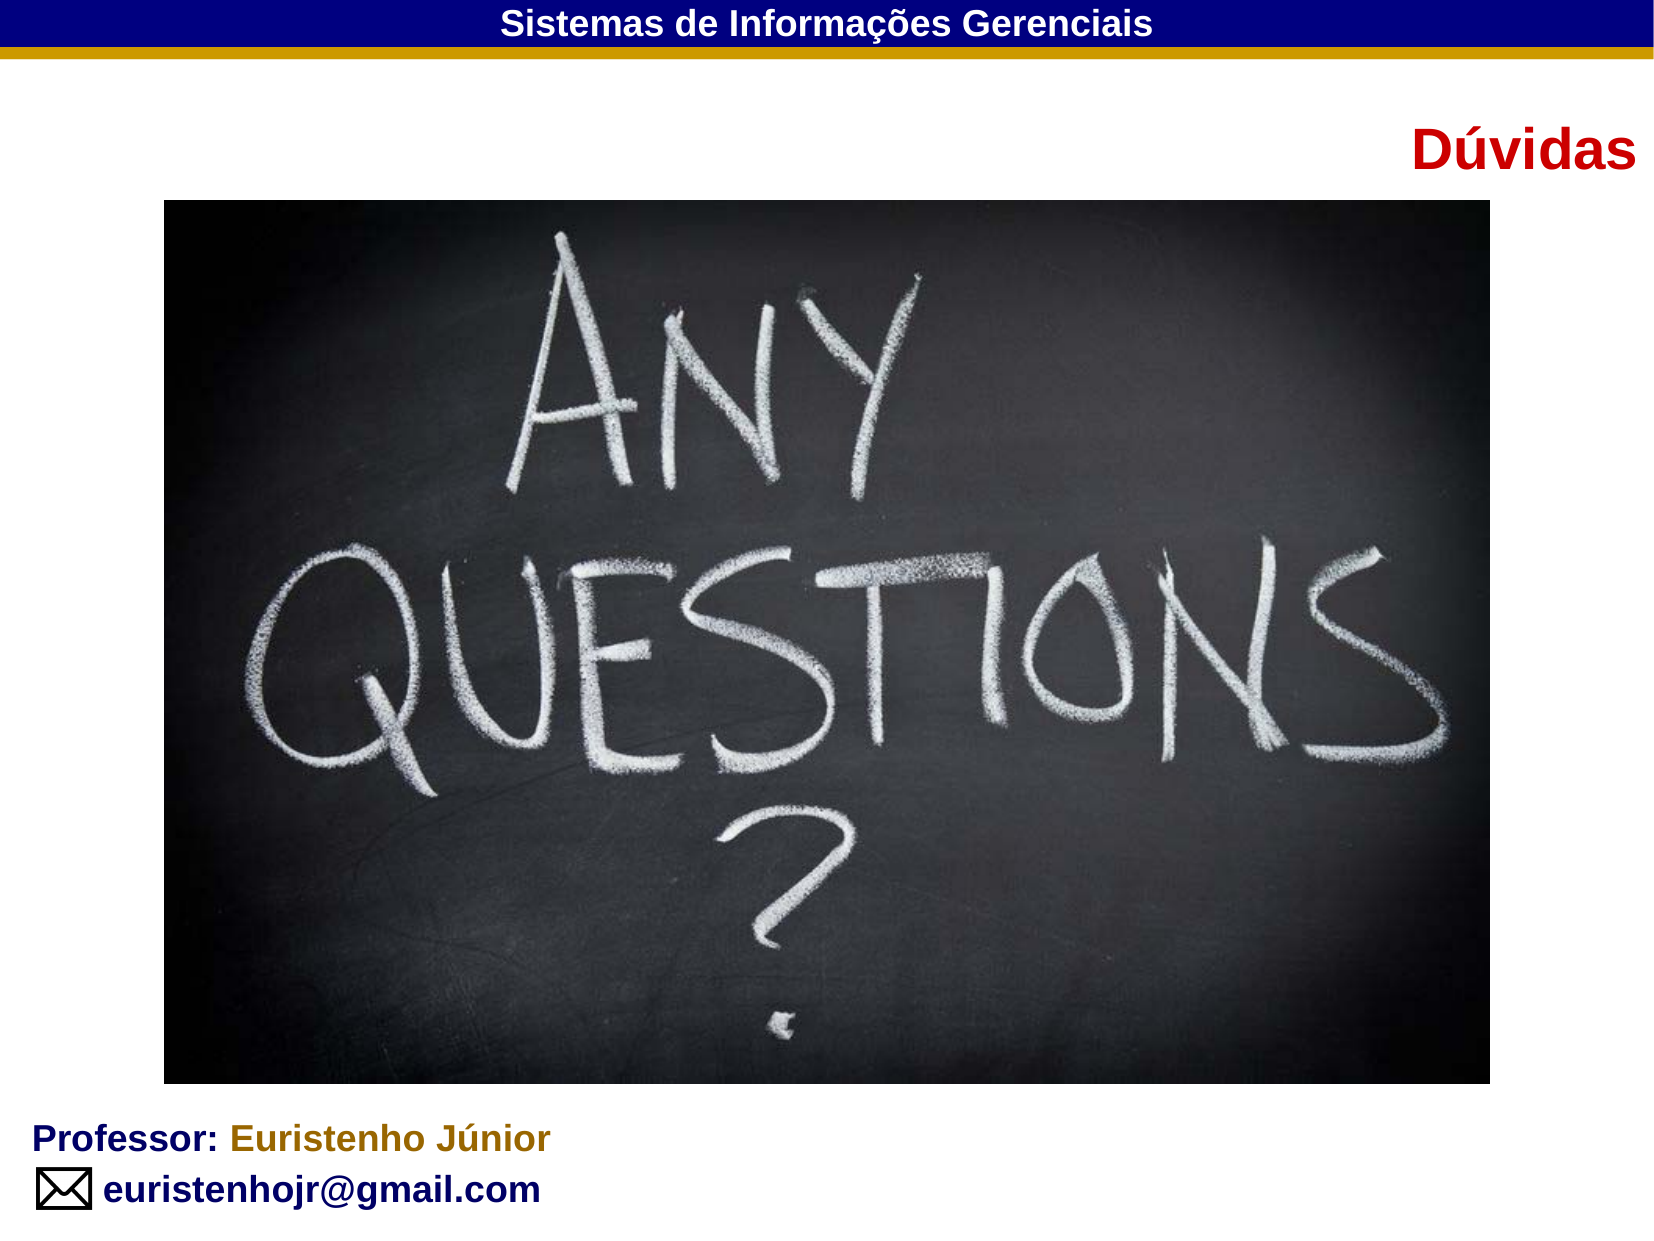

Empreendedorismo
Sistemas de Informações Gerenciais
Dúvidas
Professor: Euristenho Júnior
euristenhojr@gmail.com